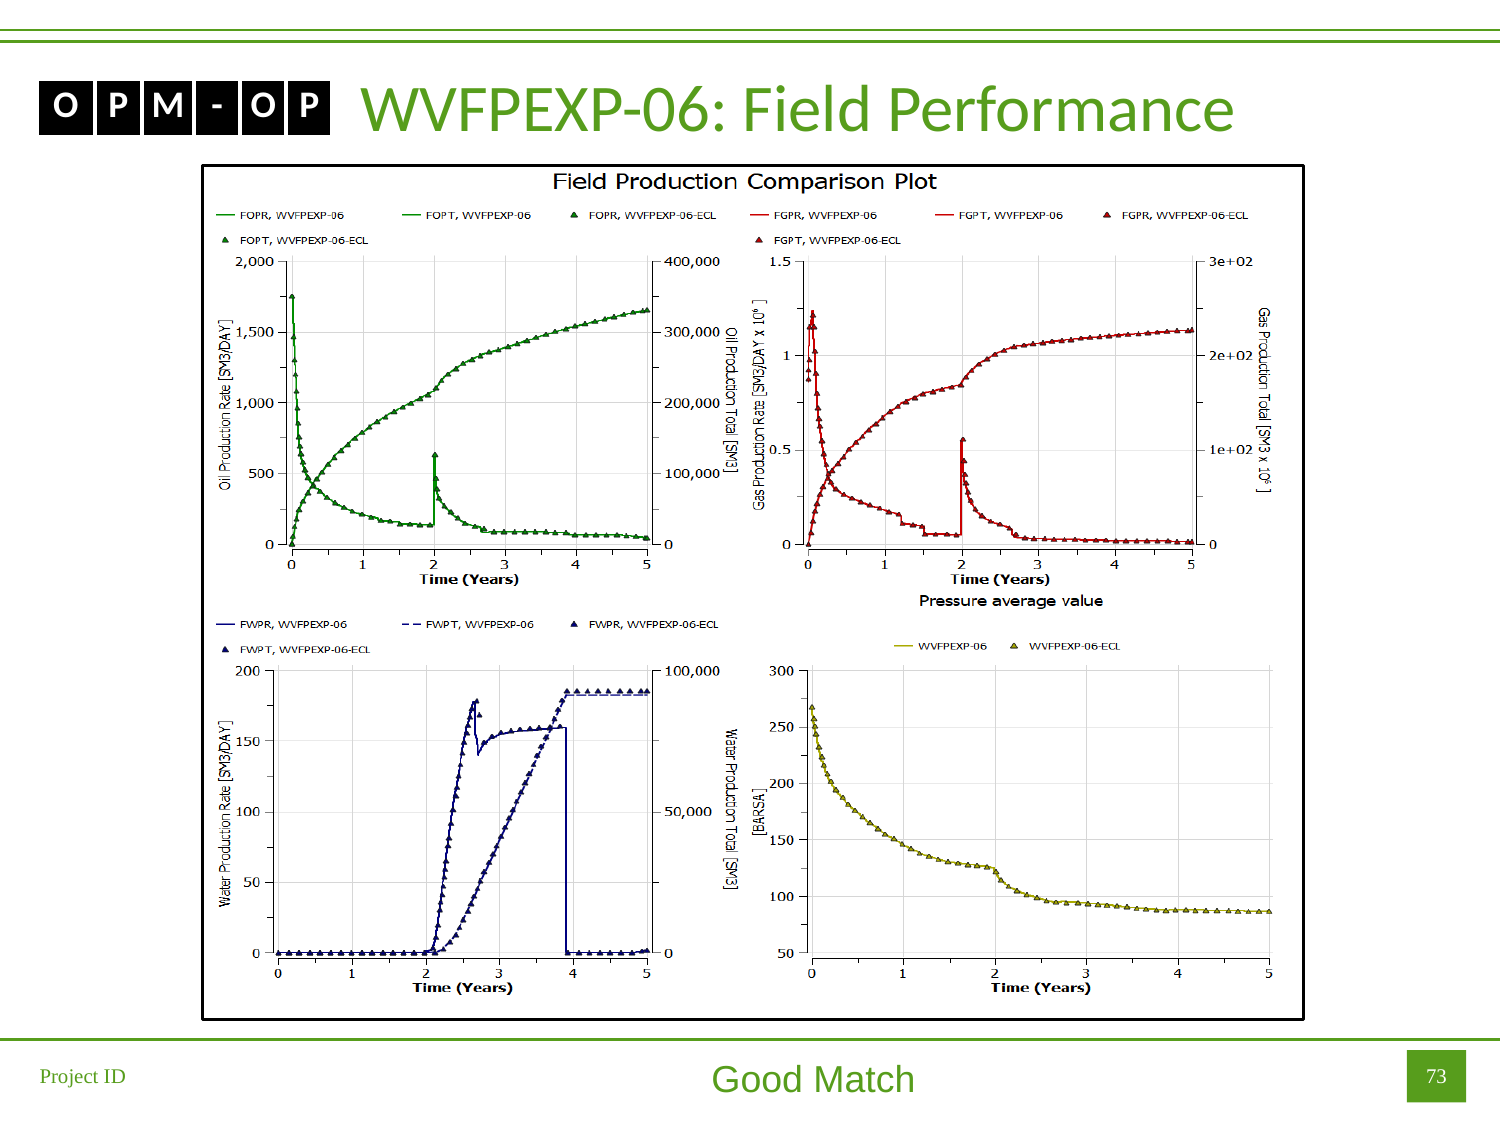

# WVFPEXP-06: Field Performance
Project ID
73
Good Match